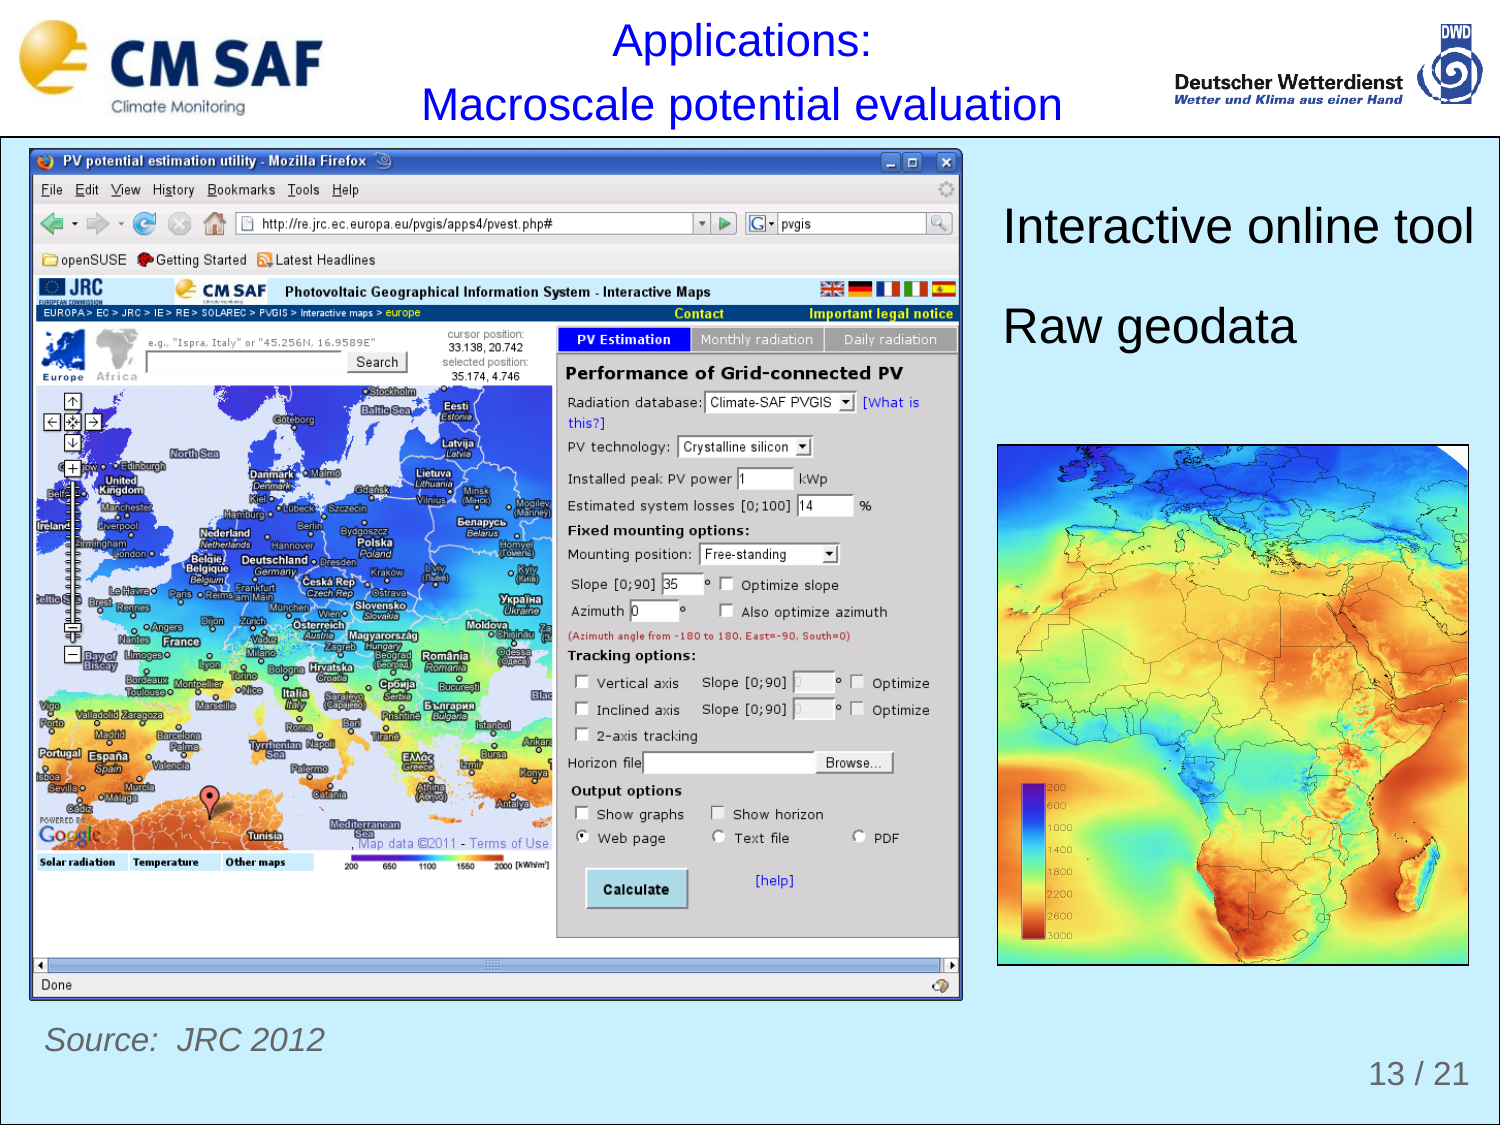

Applications:
Macroscale potential evaluation
Interactive online tool
Raw geodata
Source: JRC 2012